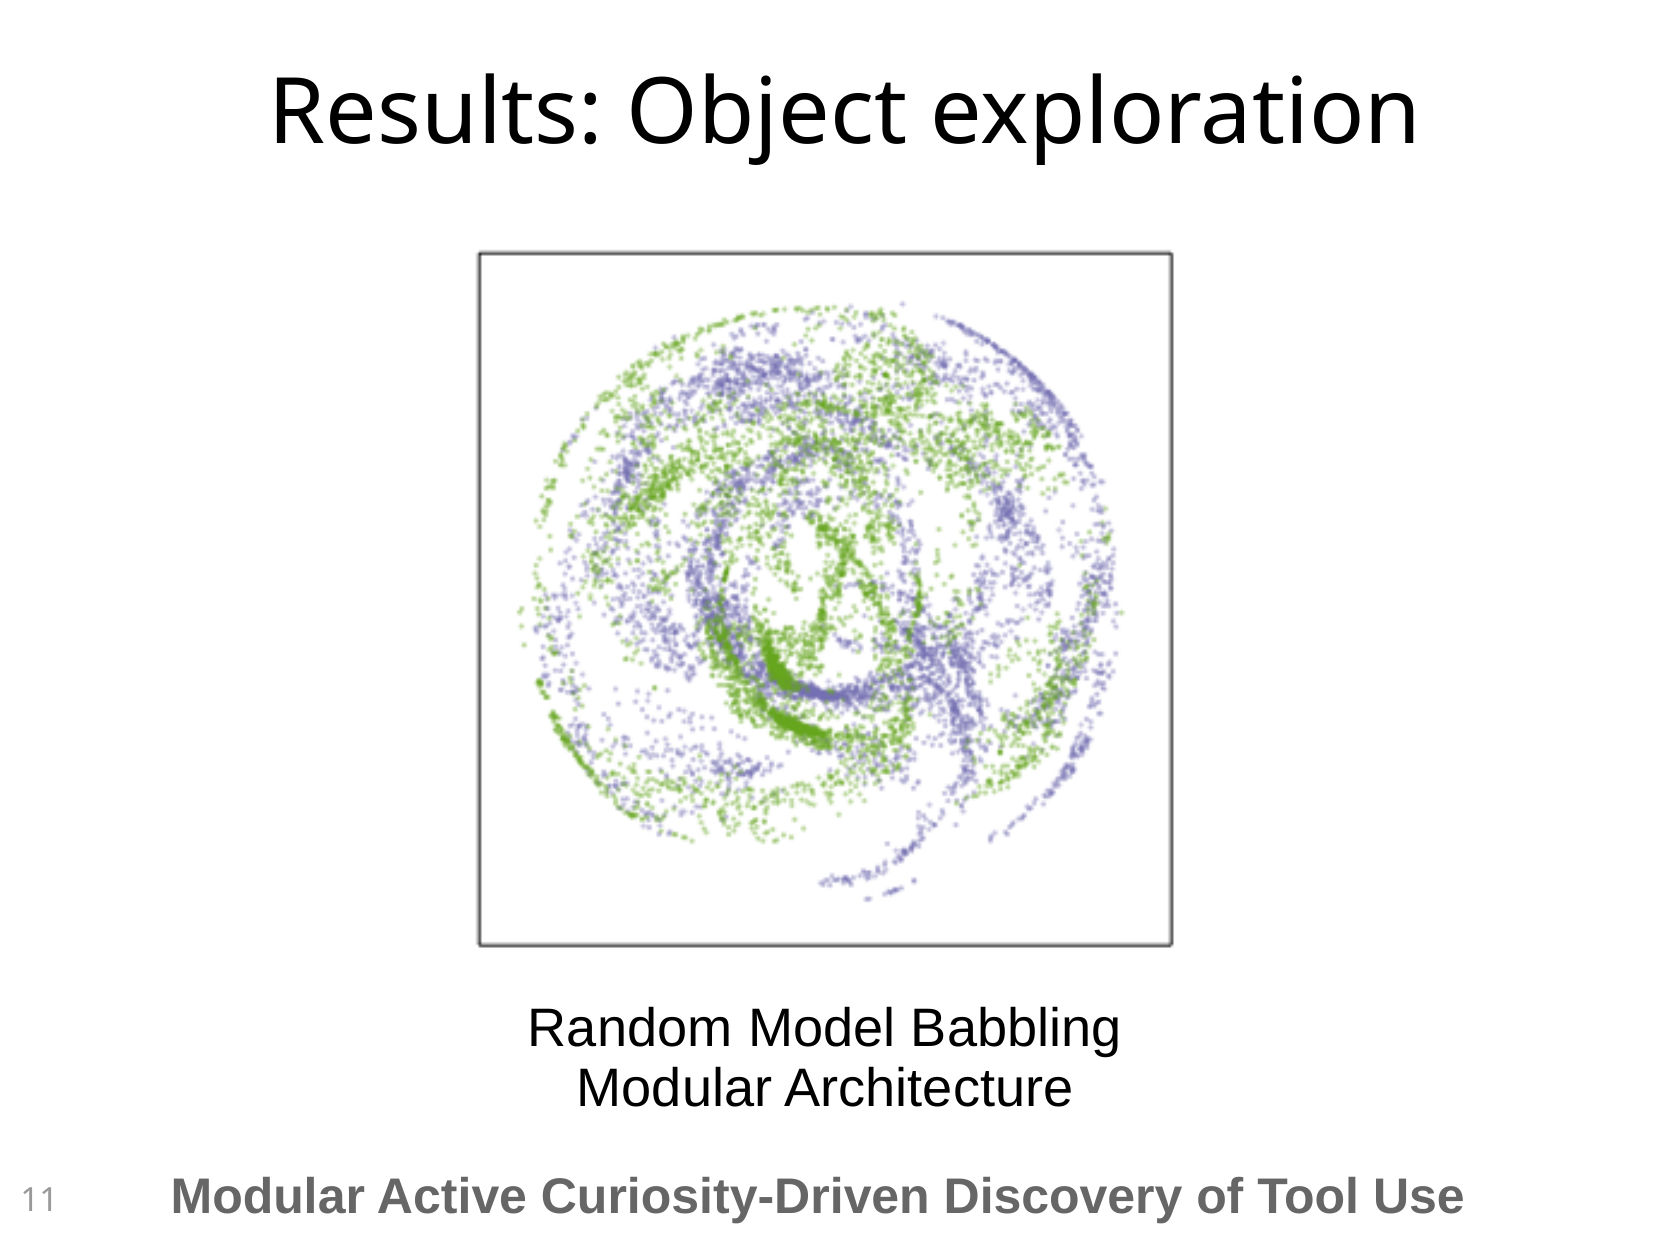

# Results: Object exploration
Random Model Babbling
Modular Architecture
Modular Active Curiosity-Driven Discovery of Tool Use
11